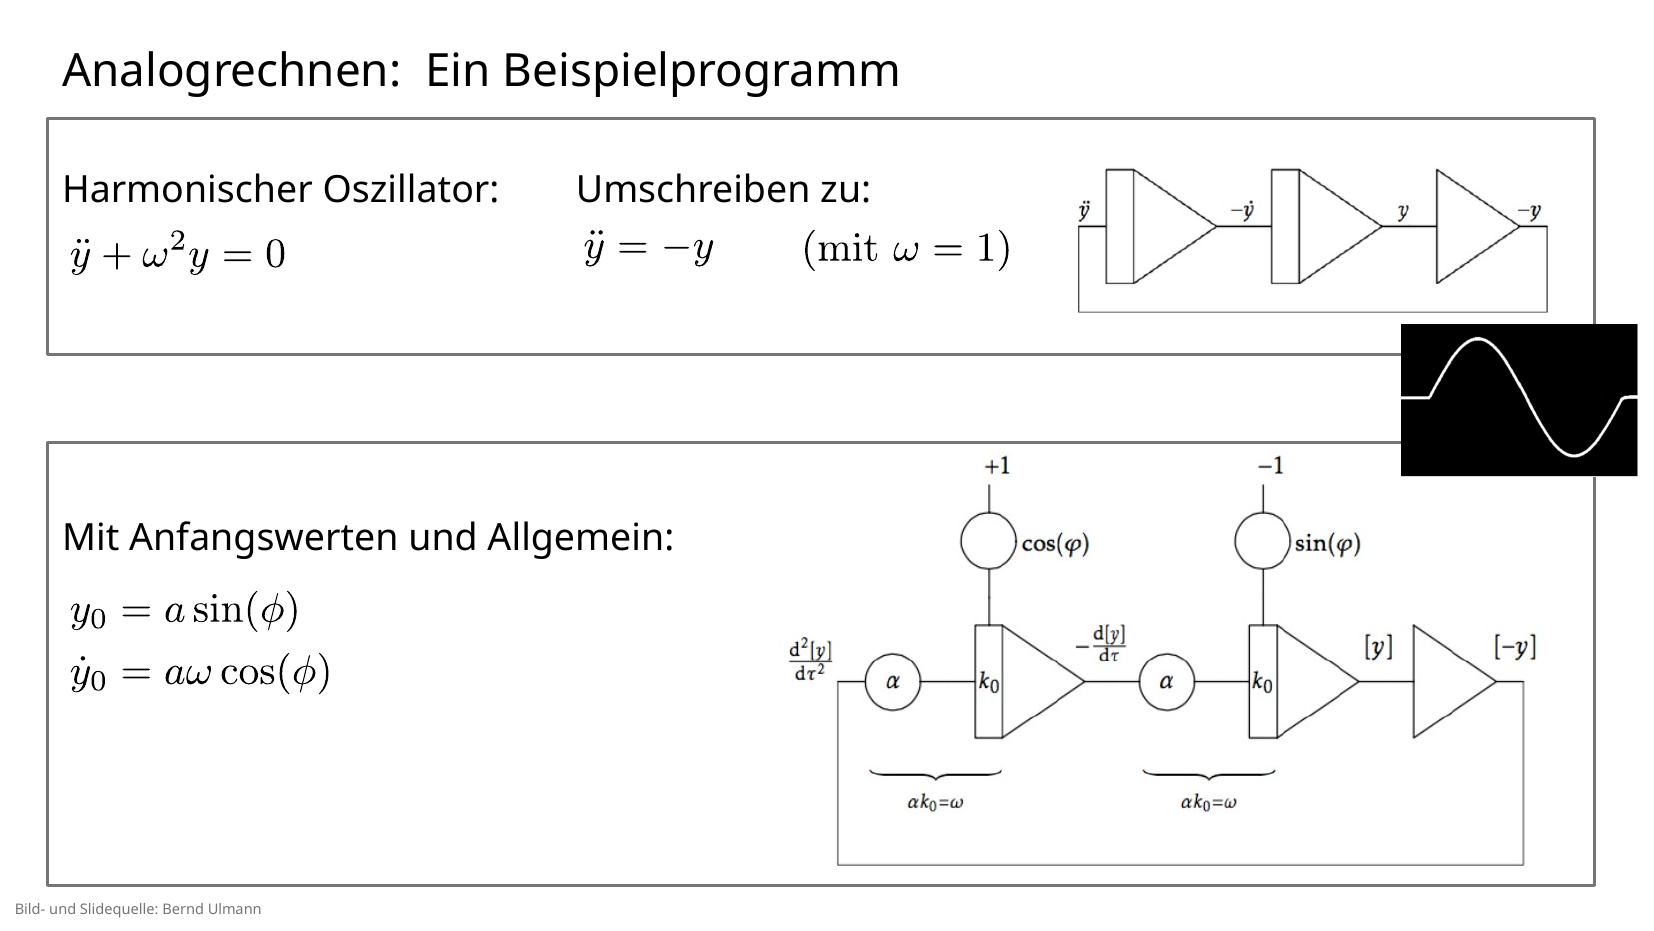

Analogrechnen: Ein Beispielprogramm
Harmonischer Oszillator:
Umschreiben zu:
Mit Anfangswerten und Allgemein:
Bild- und Slidequelle: Bernd Ulmann